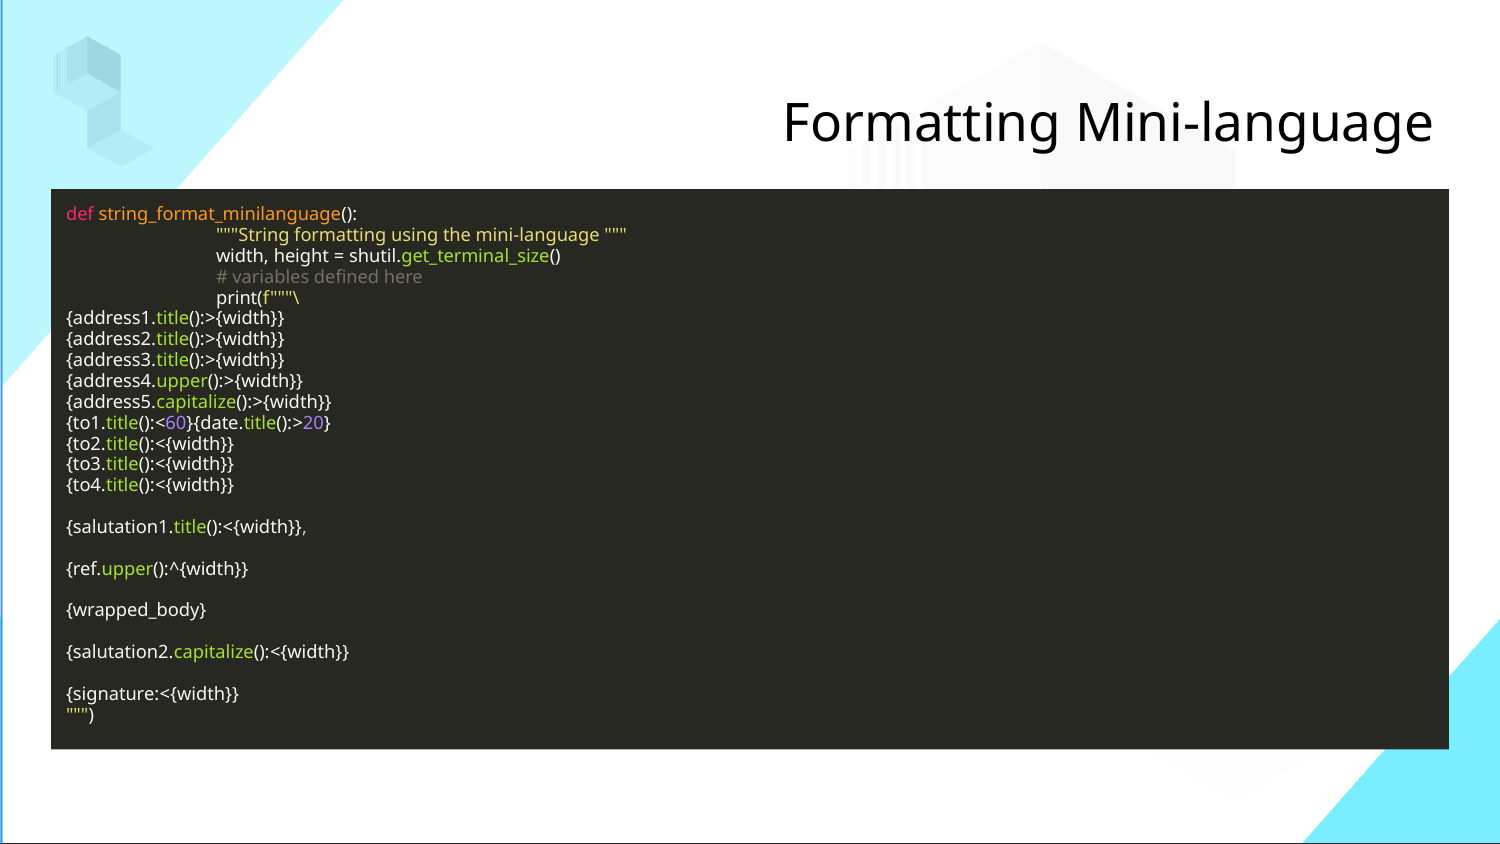

Formatting Mini-language
# def string_format_minilanguage(): """String formatting using the mini-language """ width, height = shutil.get_terminal_size() # variables defined here print(f"""\ {address1.title():>{width}} {address2.title():>{width}} {address3.title():>{width}} {address4.upper():>{width}} {address5.capitalize():>{width}} {to1.title():<60}{date.title():>20} {to2.title():<{width}} {to3.title():<{width}} {to4.title():<{width}} {salutation1.title():<{width}}, {ref.upper():^{width}} {wrapped_body} {salutation2.capitalize():<{width}} {signature:<{width}} """)